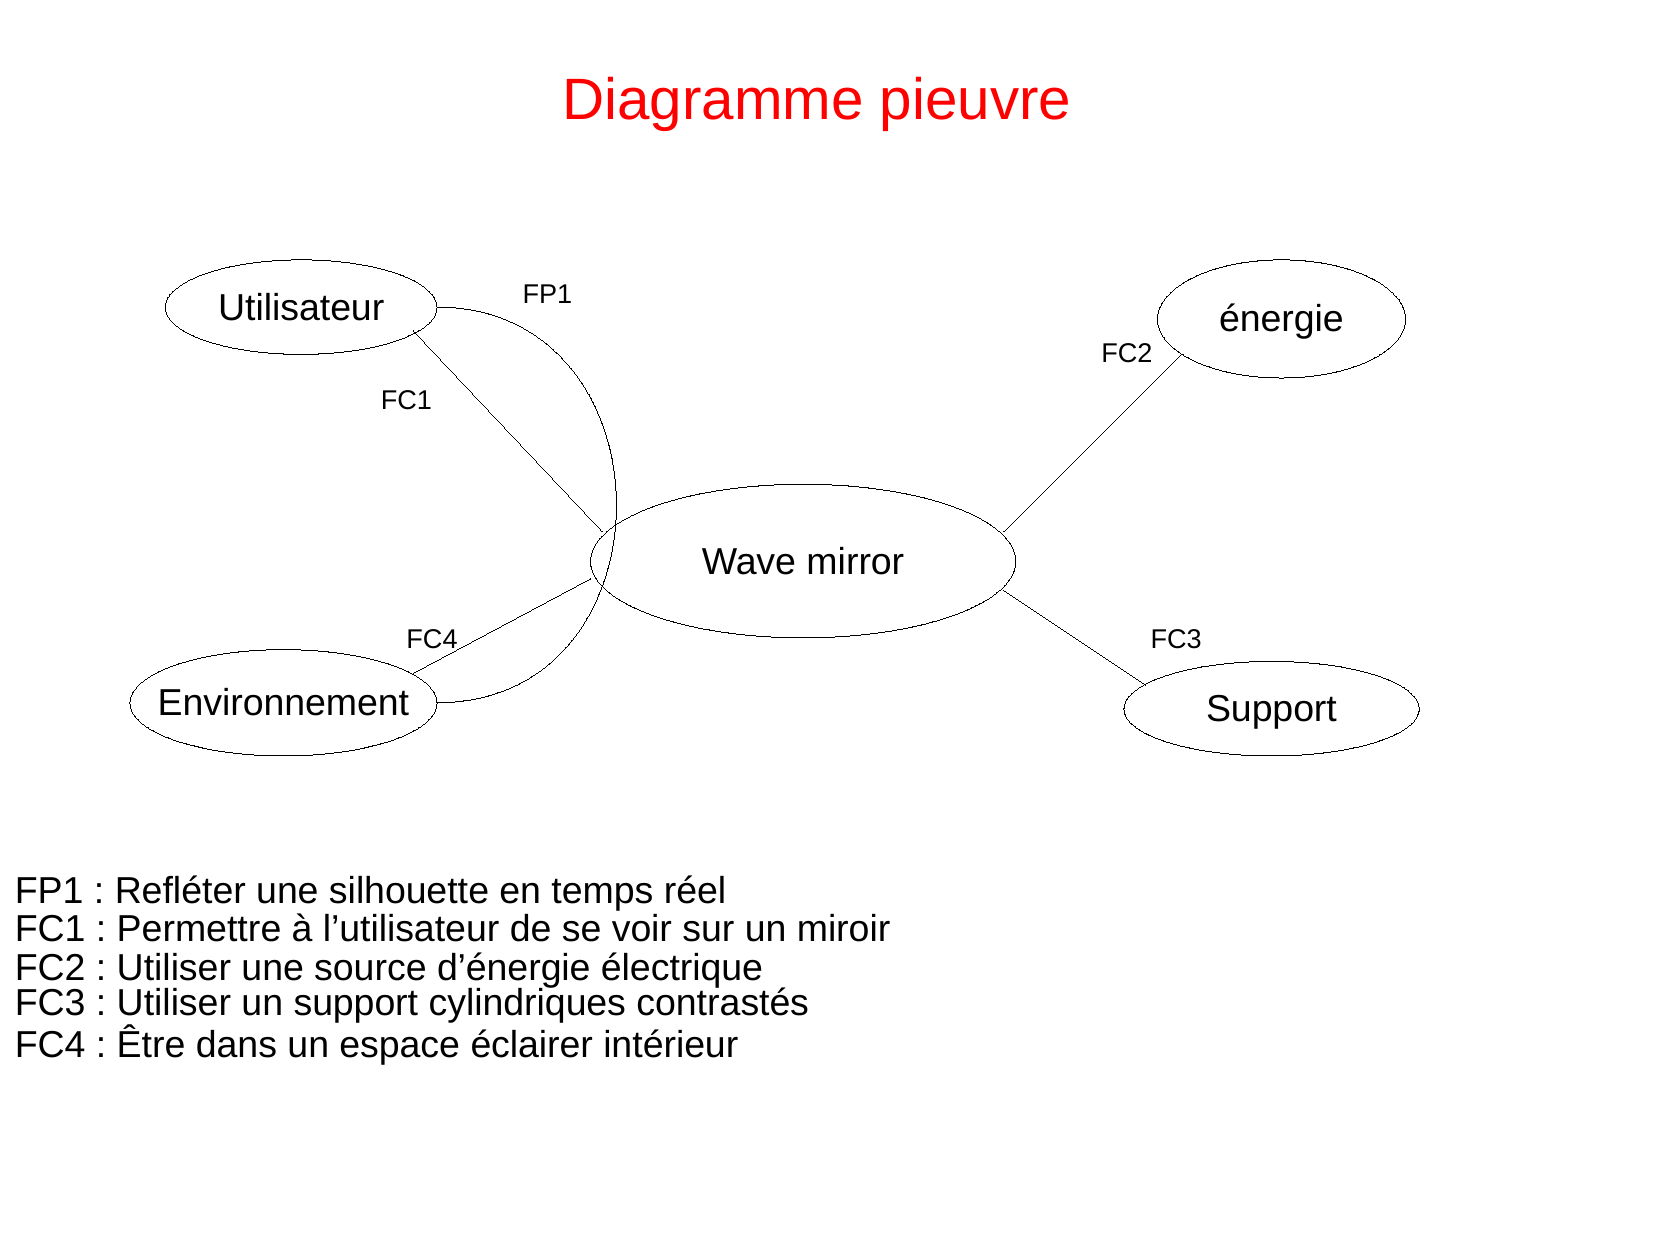

Diagramme pieuvre
Utilisateur
énergie
FP1
FC2
FC1
Wave mirror
FC4
FC3
Environnement
Support
FP1 : Refléter une silhouette en temps réel
FC1 : Permettre à l’utilisateur de se voir sur un miroir
FC2 : Utiliser une source d’énergie électrique
FC3 : Utiliser un support cylindriques contrastés
FC4 : Être dans un espace éclairer intérieur